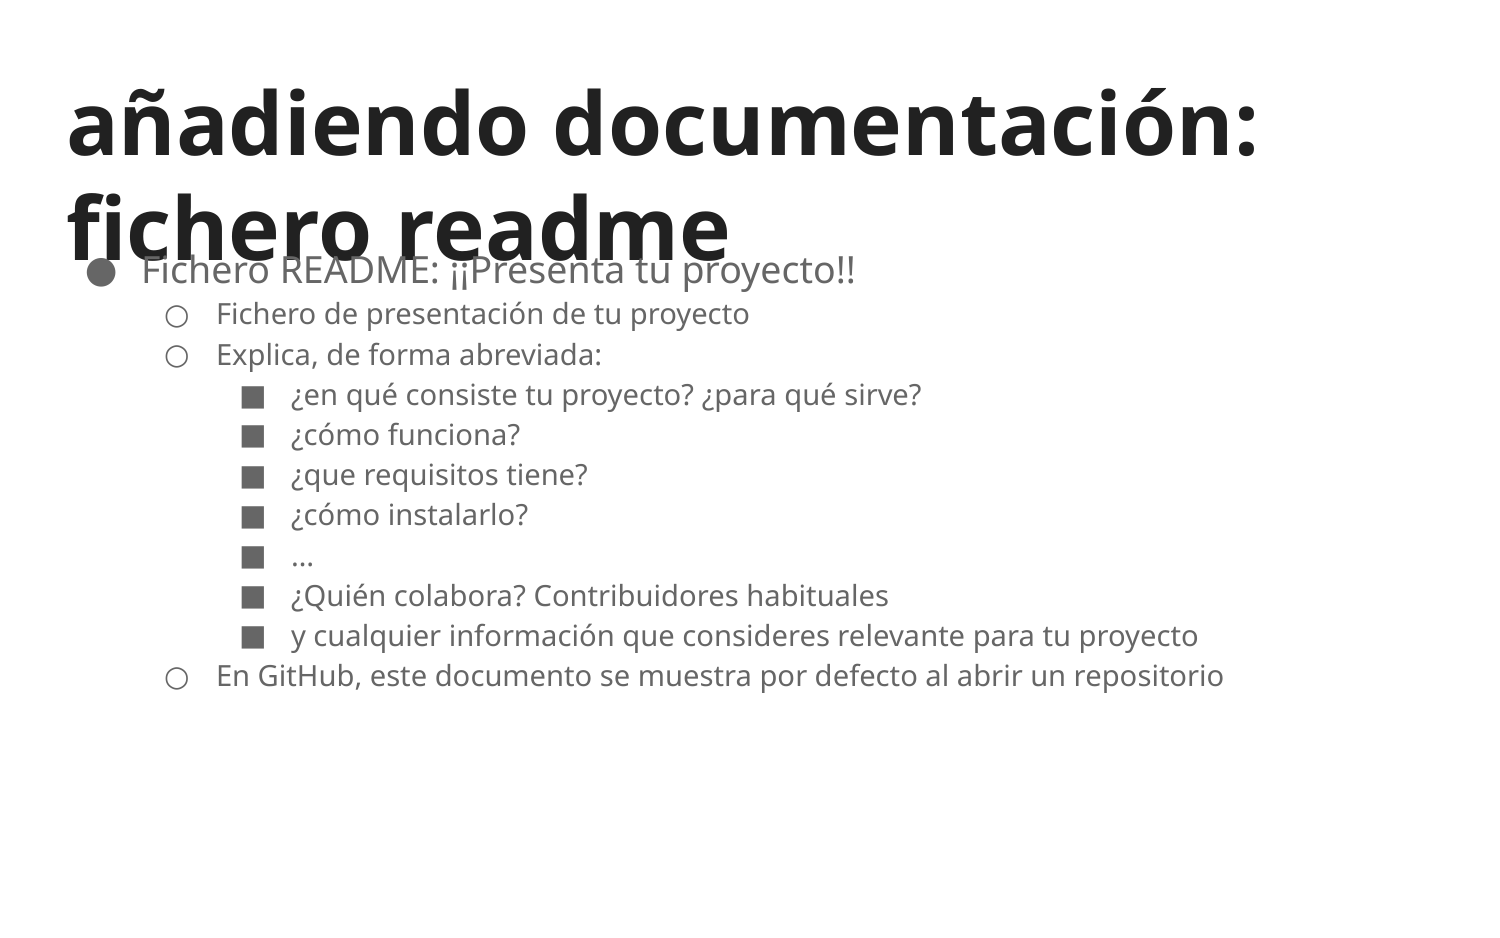

# añadiendo documentación: fichero readme
Fichero README: ¡¡Presenta tu proyecto!!
Fichero de presentación de tu proyecto
Explica, de forma abreviada:
¿en qué consiste tu proyecto? ¿para qué sirve?
¿cómo funciona?
¿que requisitos tiene?
¿cómo instalarlo?
…
¿Quién colabora? Contribuidores habituales
y cualquier información que consideres relevante para tu proyecto
En GitHub, este documento se muestra por defecto al abrir un repositorio